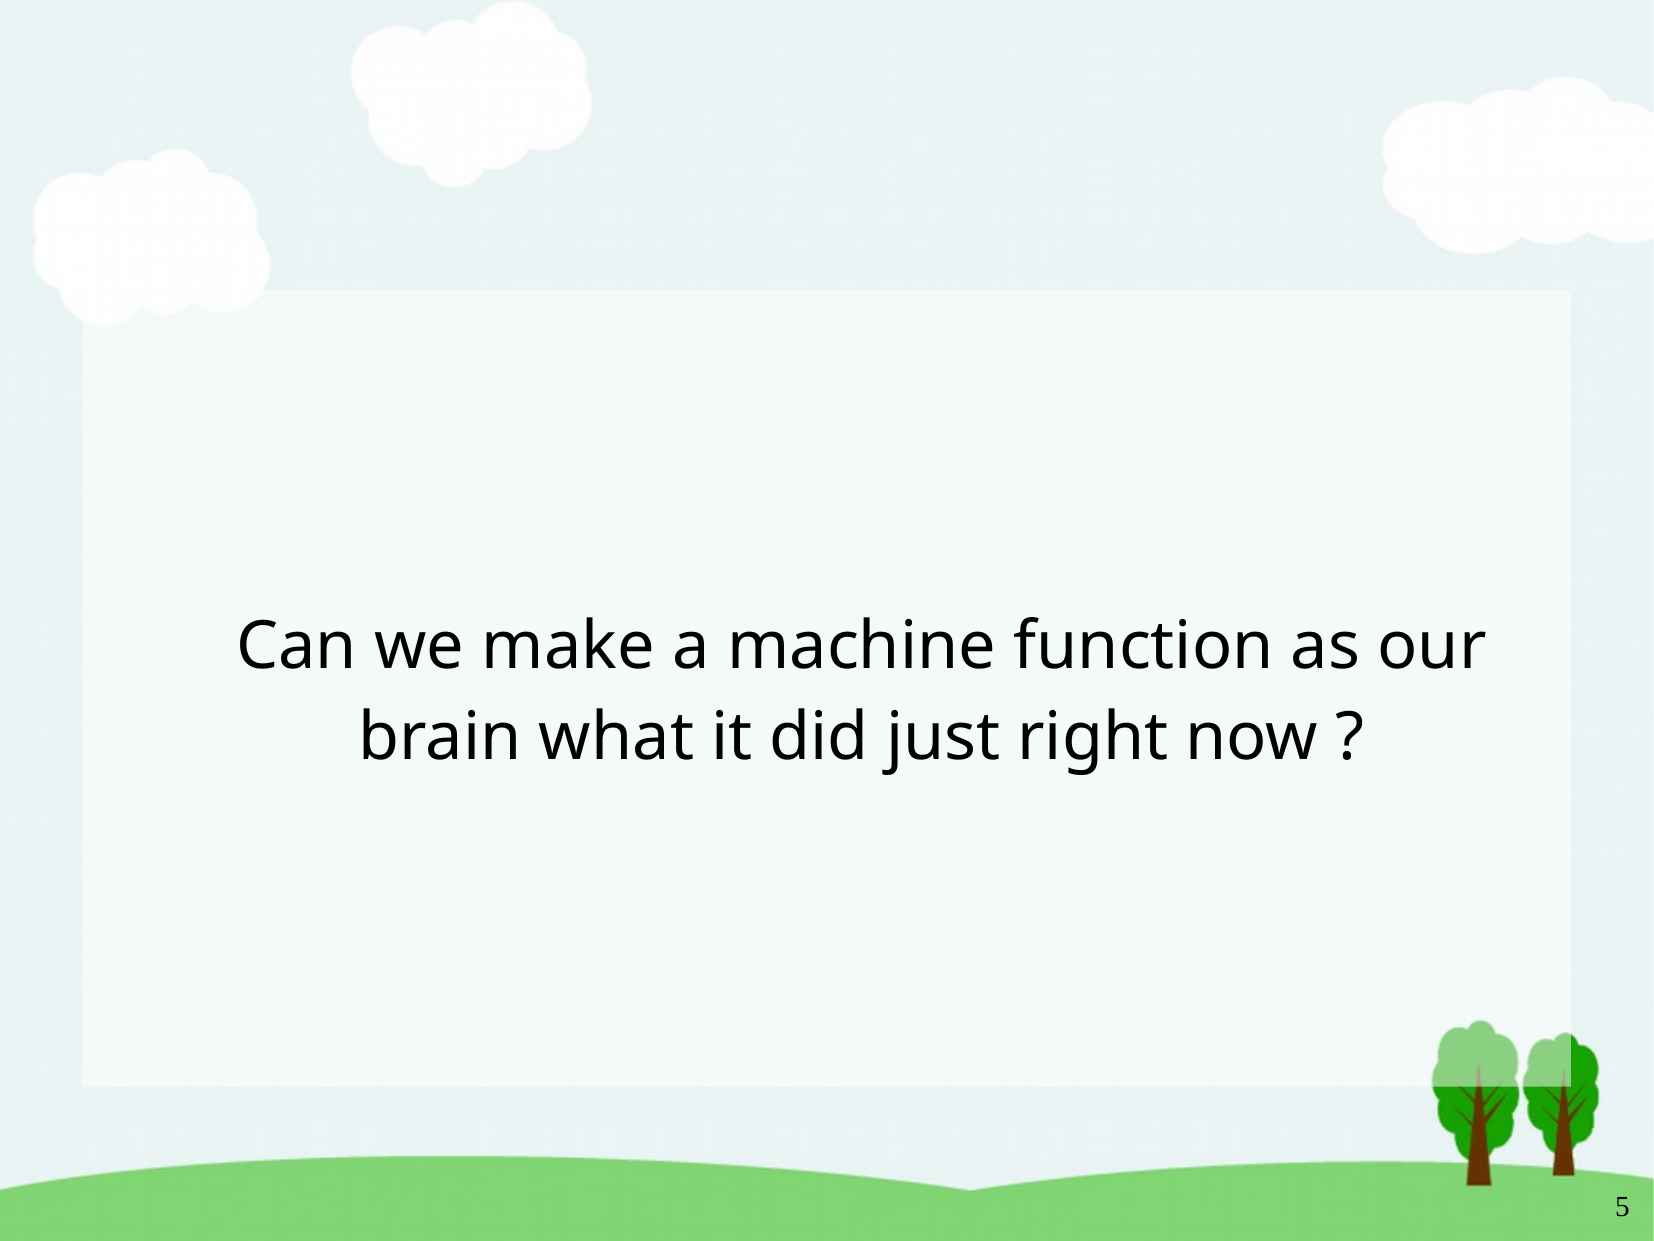

# Can we make a machine function as our brain what it did just right now ?
5